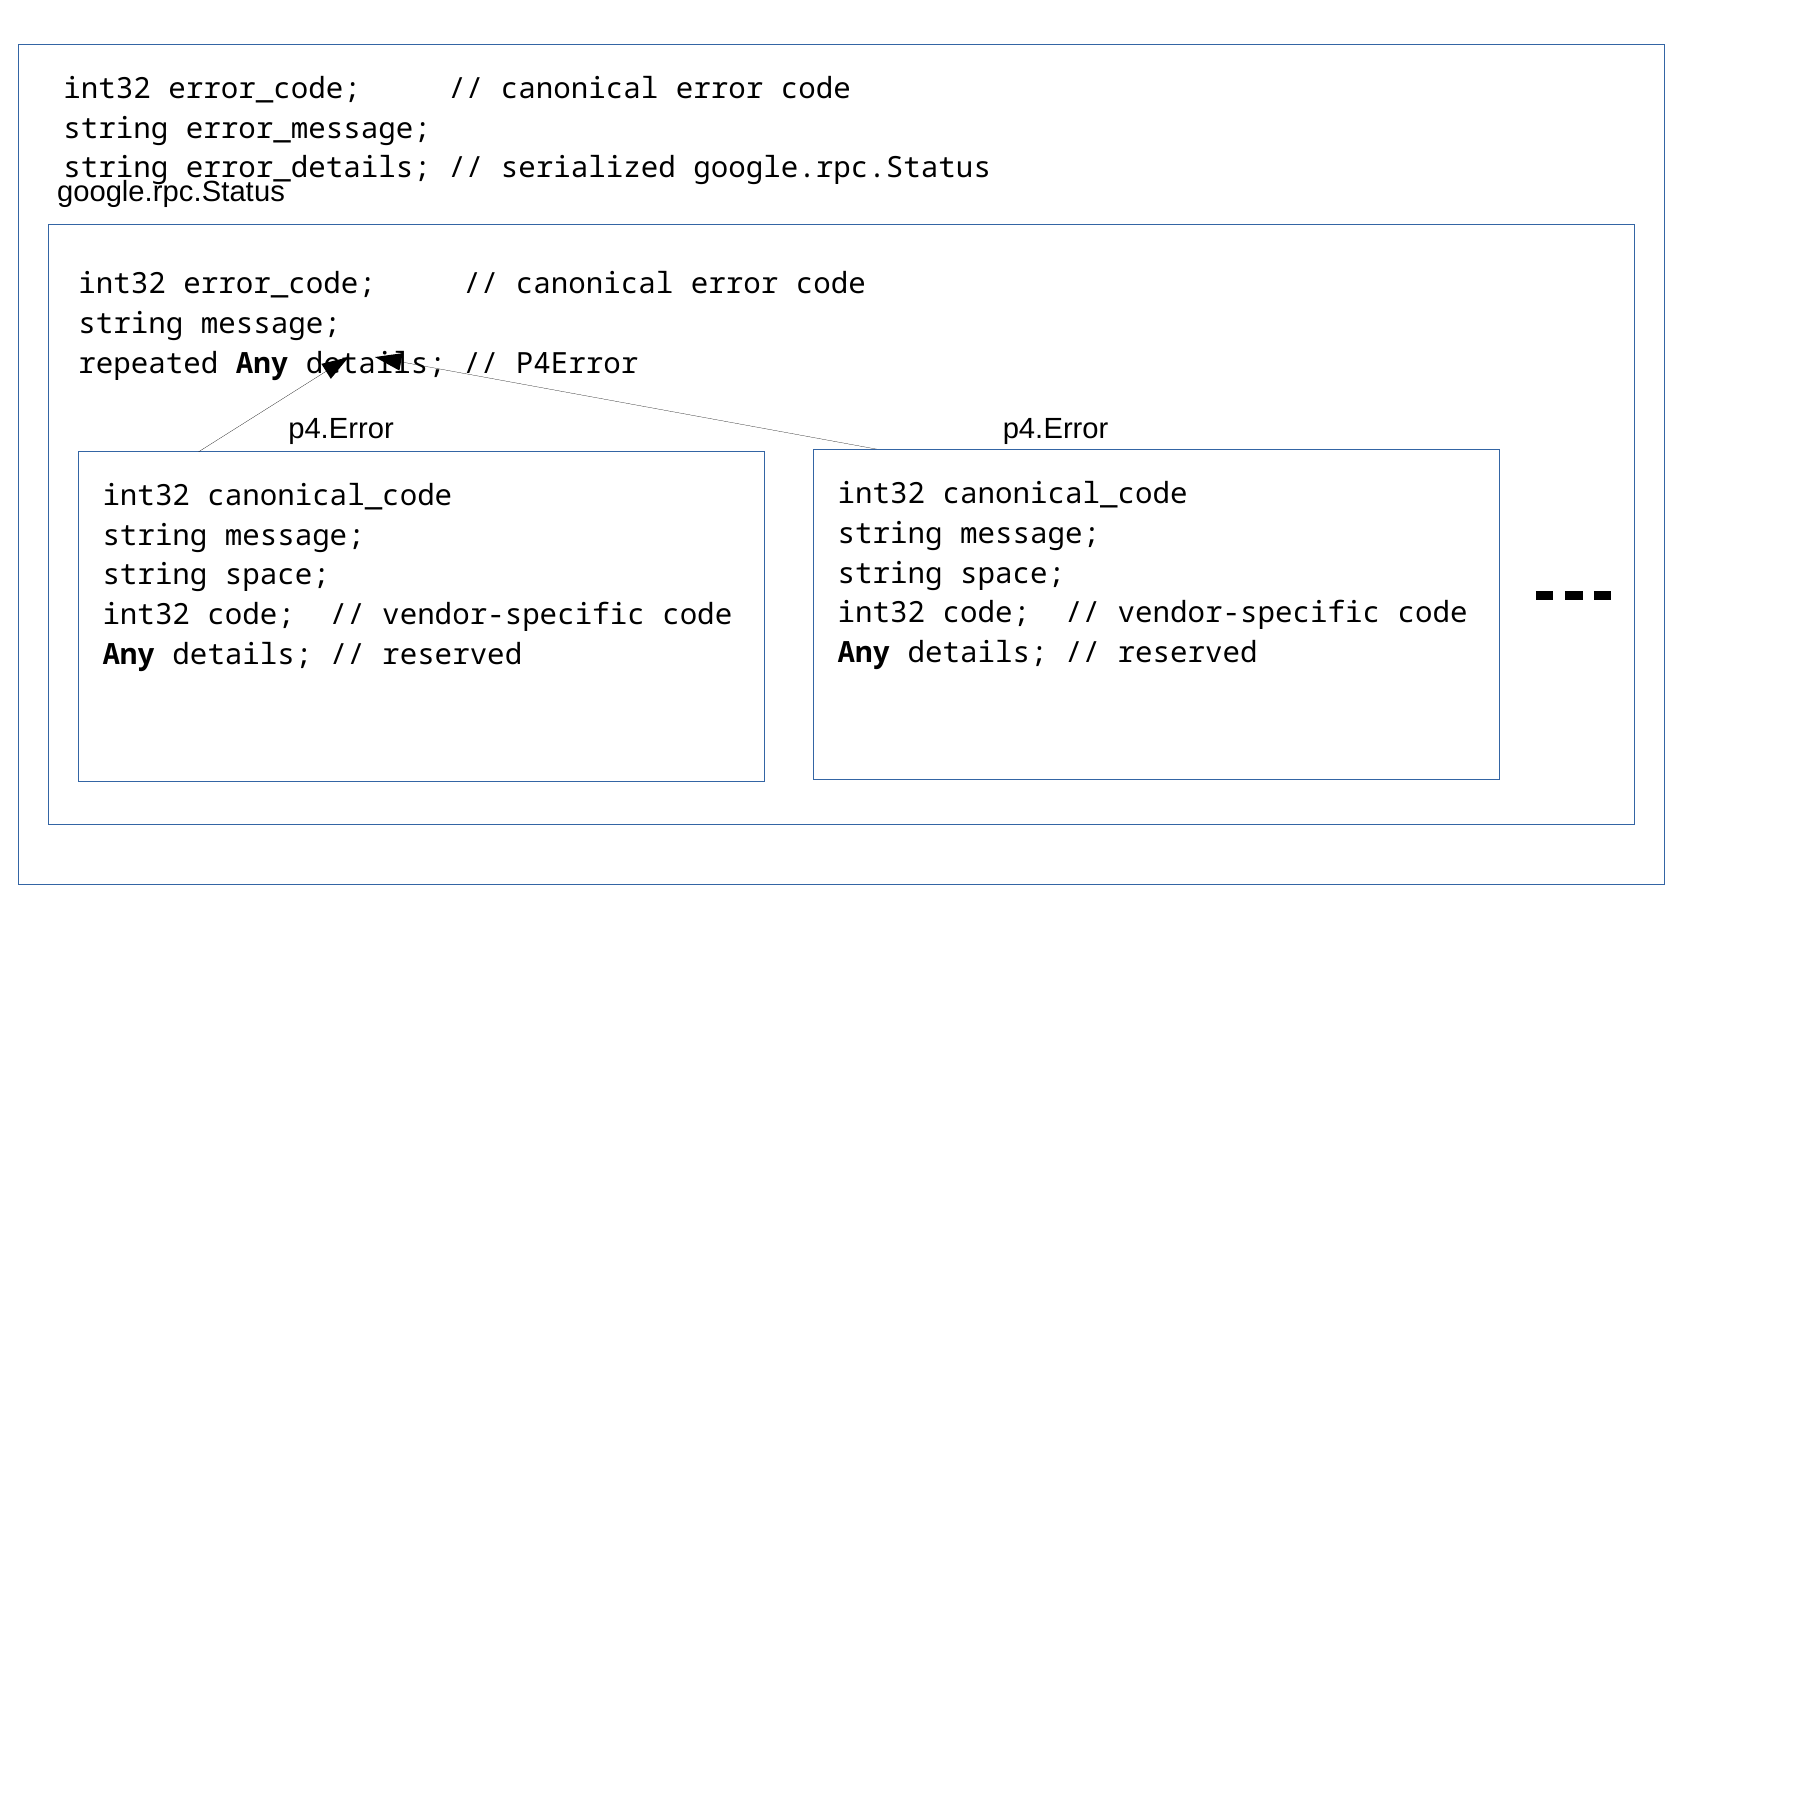

int32 error_code; // canonical error code
string error_message;
string error_details; // serialized google.rpc.Status
google.rpc.Status
int32 error_code; // canonical error code
string message;
repeated Any details; // P4Error
p4.Error
p4.Error
int32 canonical_code
string message;
string space;
int32 code; // vendor-specific code
Any details; // reserved
int32 canonical_code
string message;
string space;
int32 code; // vendor-specific code
Any details; // reserved